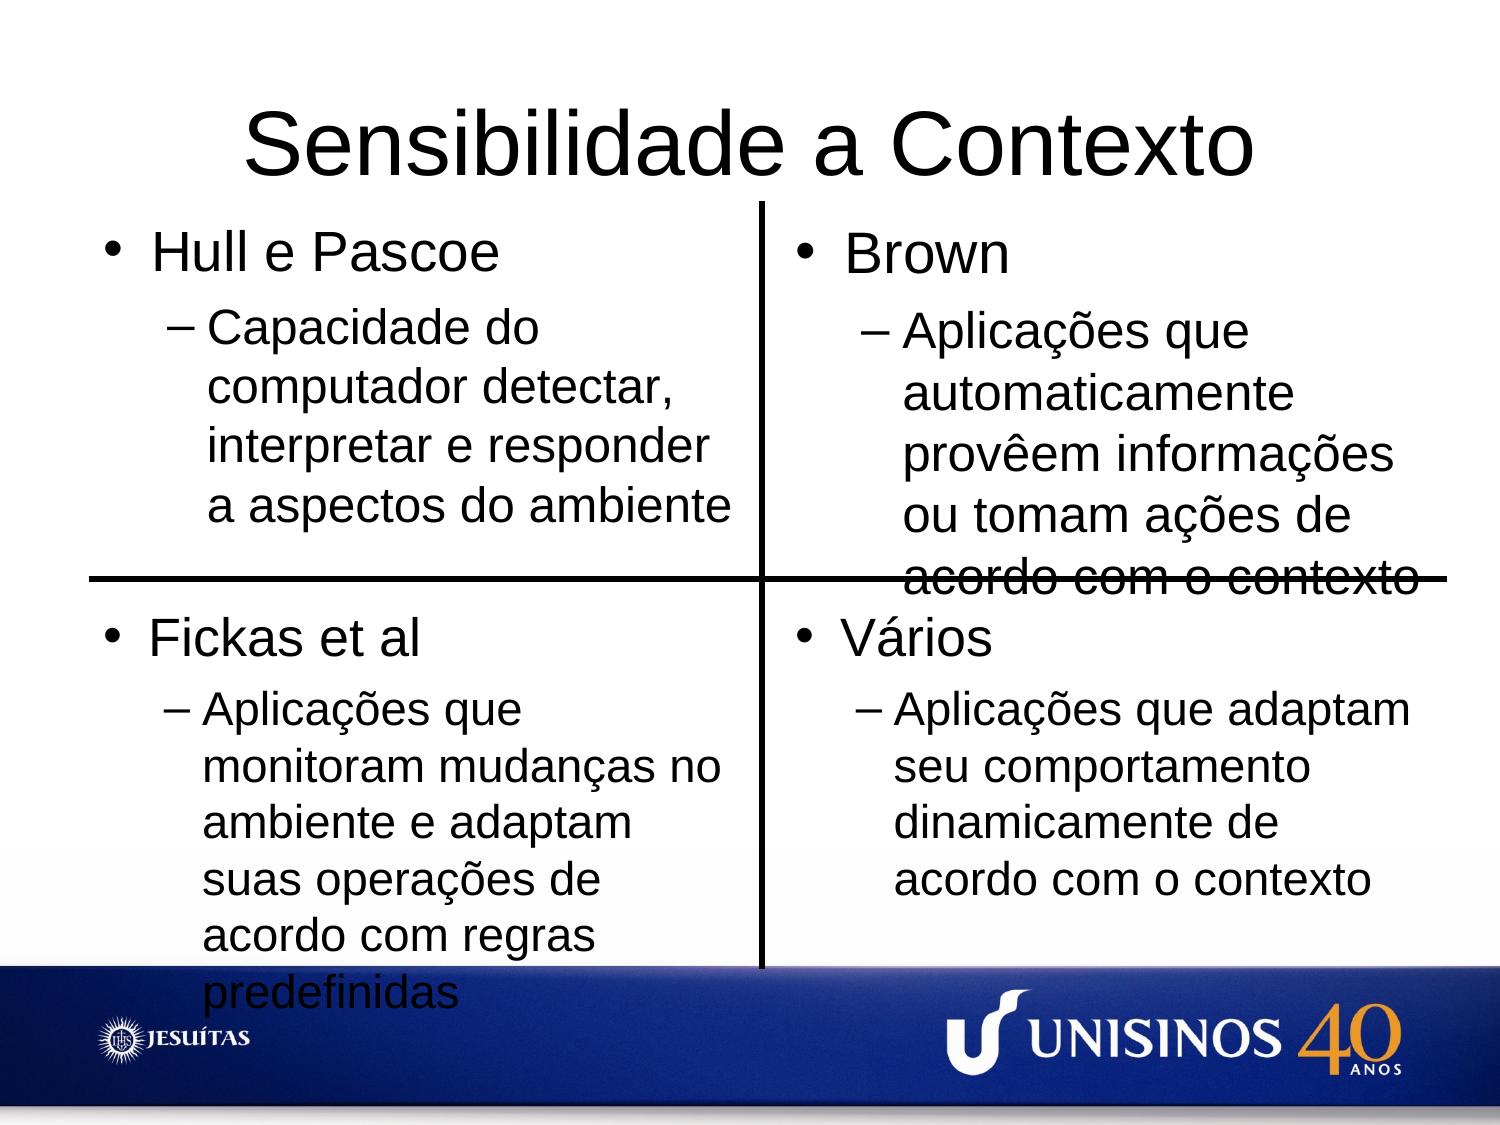

# Sensibilidade a Contexto
Hull e Pascoe
Capacidade do computador detectar, interpretar e responder a aspectos do ambiente
Brown
Aplicações que automaticamente provêem informações ou tomam ações de acordo com o contexto
Fickas et al
Aplicações que monitoram mudanças no ambiente e adaptam suas operações de acordo com regras predefinidas
Vários
Aplicações que adaptam seu comportamento dinamicamente de acordo com o contexto